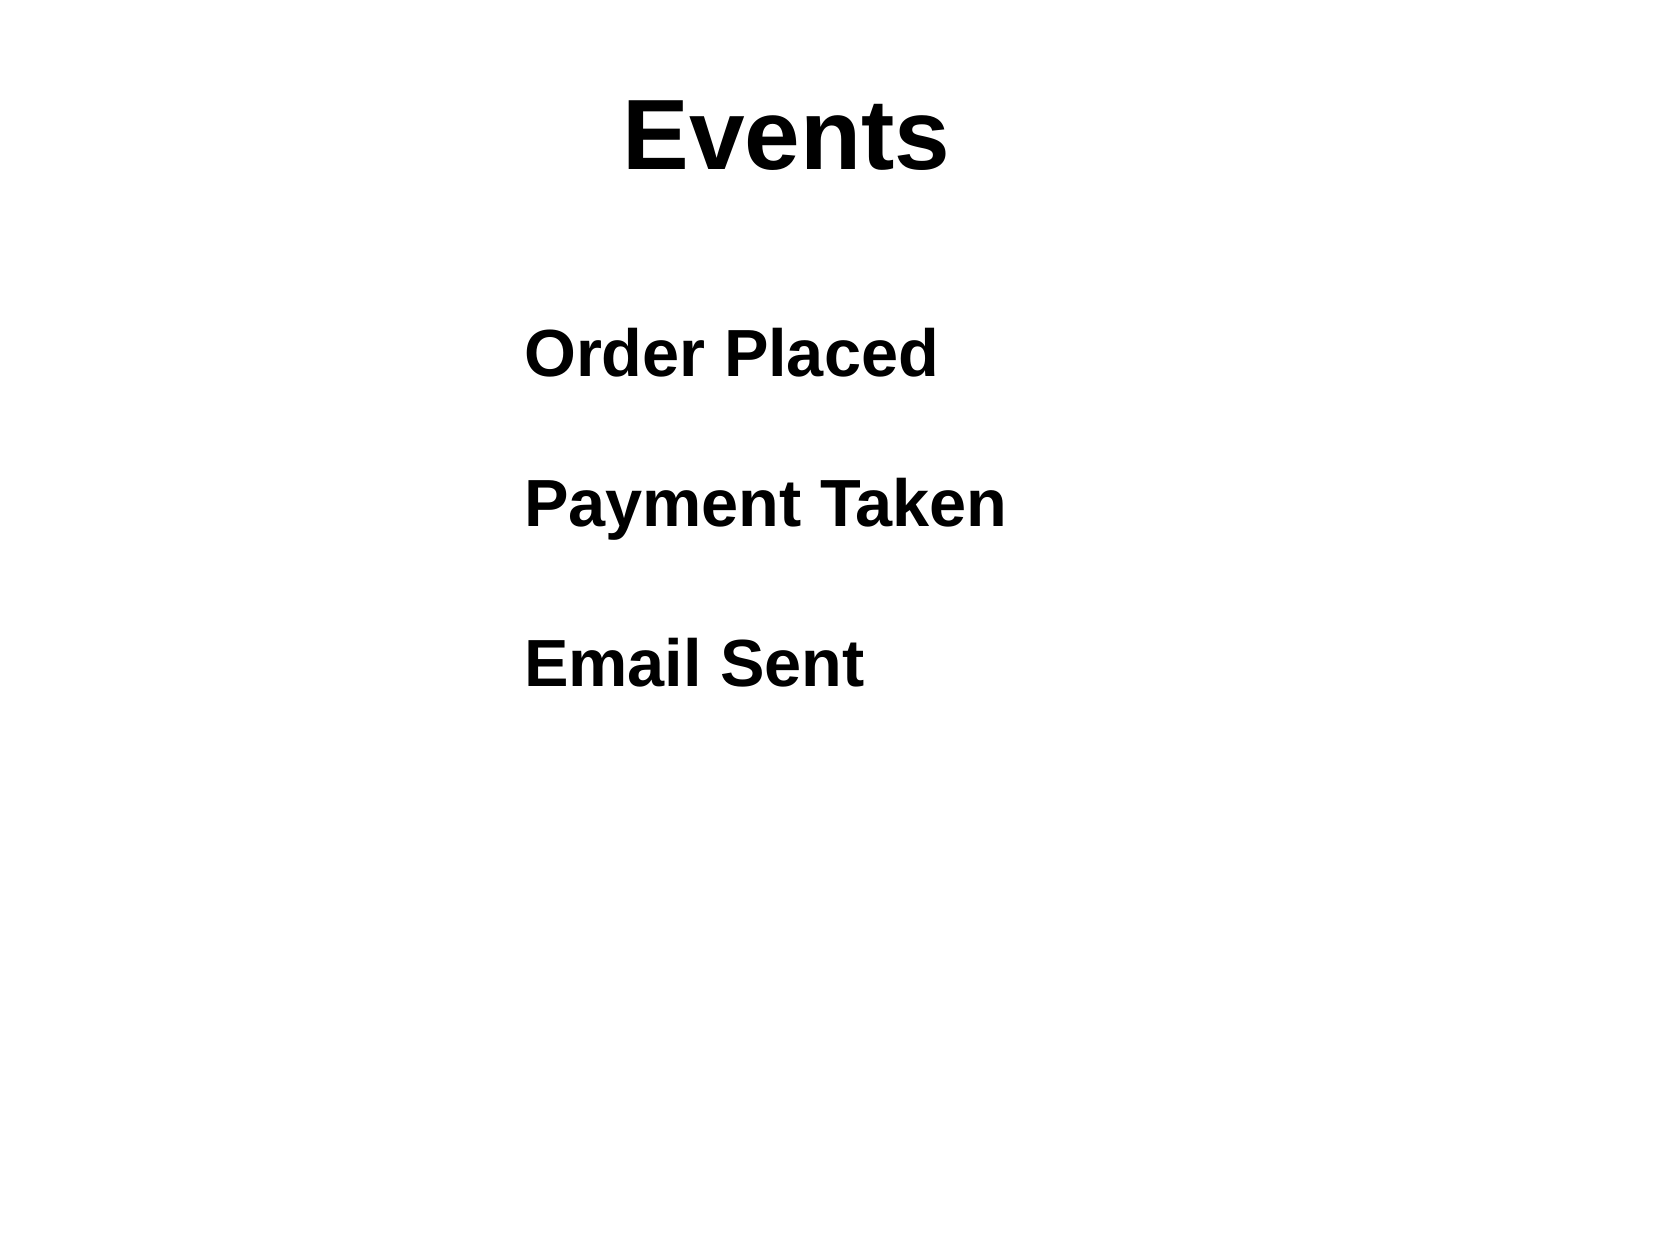

Events
Order Placed
Payment Taken
Email Sent